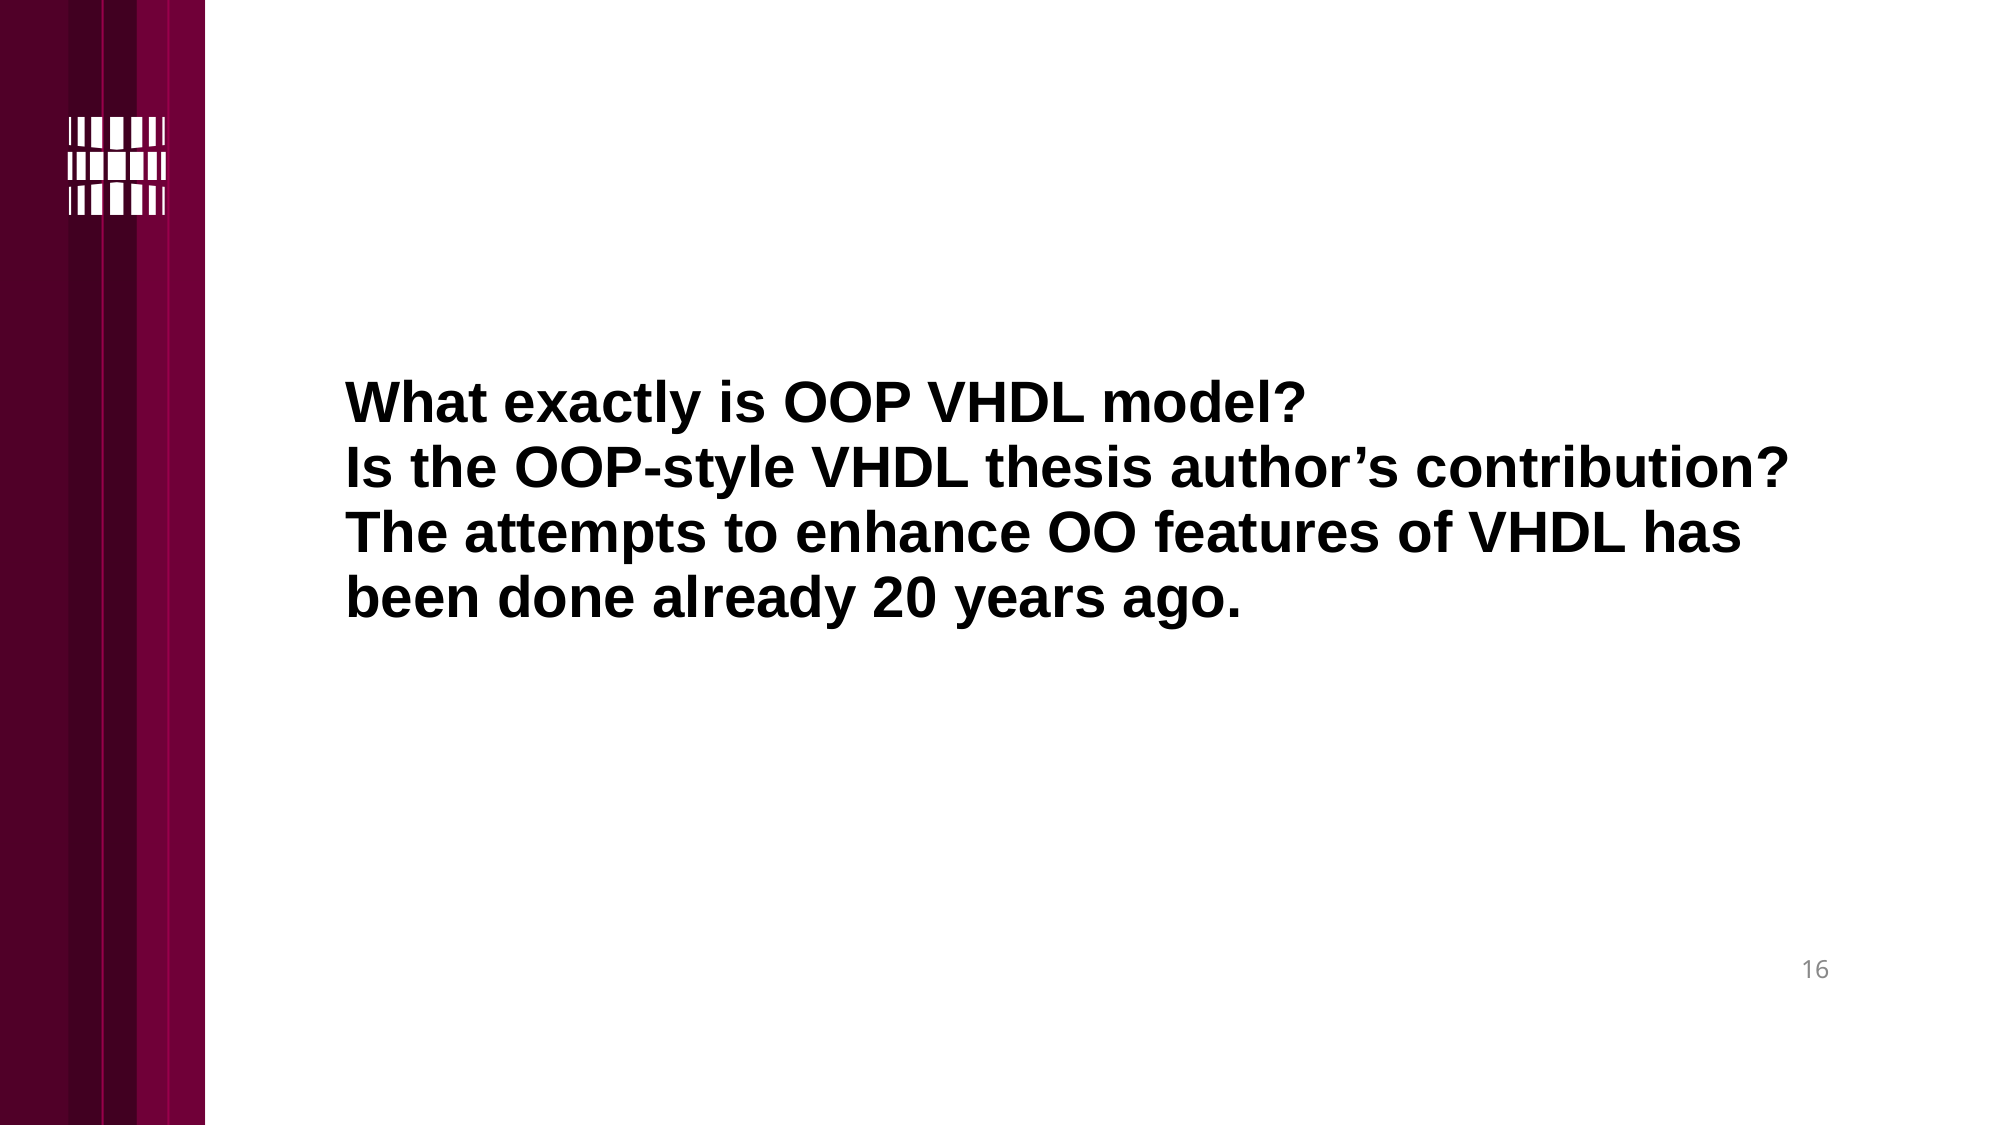

What exactly is OOP VHDL model?
Is the OOP-style VHDL thesis author’s contribution?
The attempts to enhance OO features of VHDL has been done already 20 years ago.